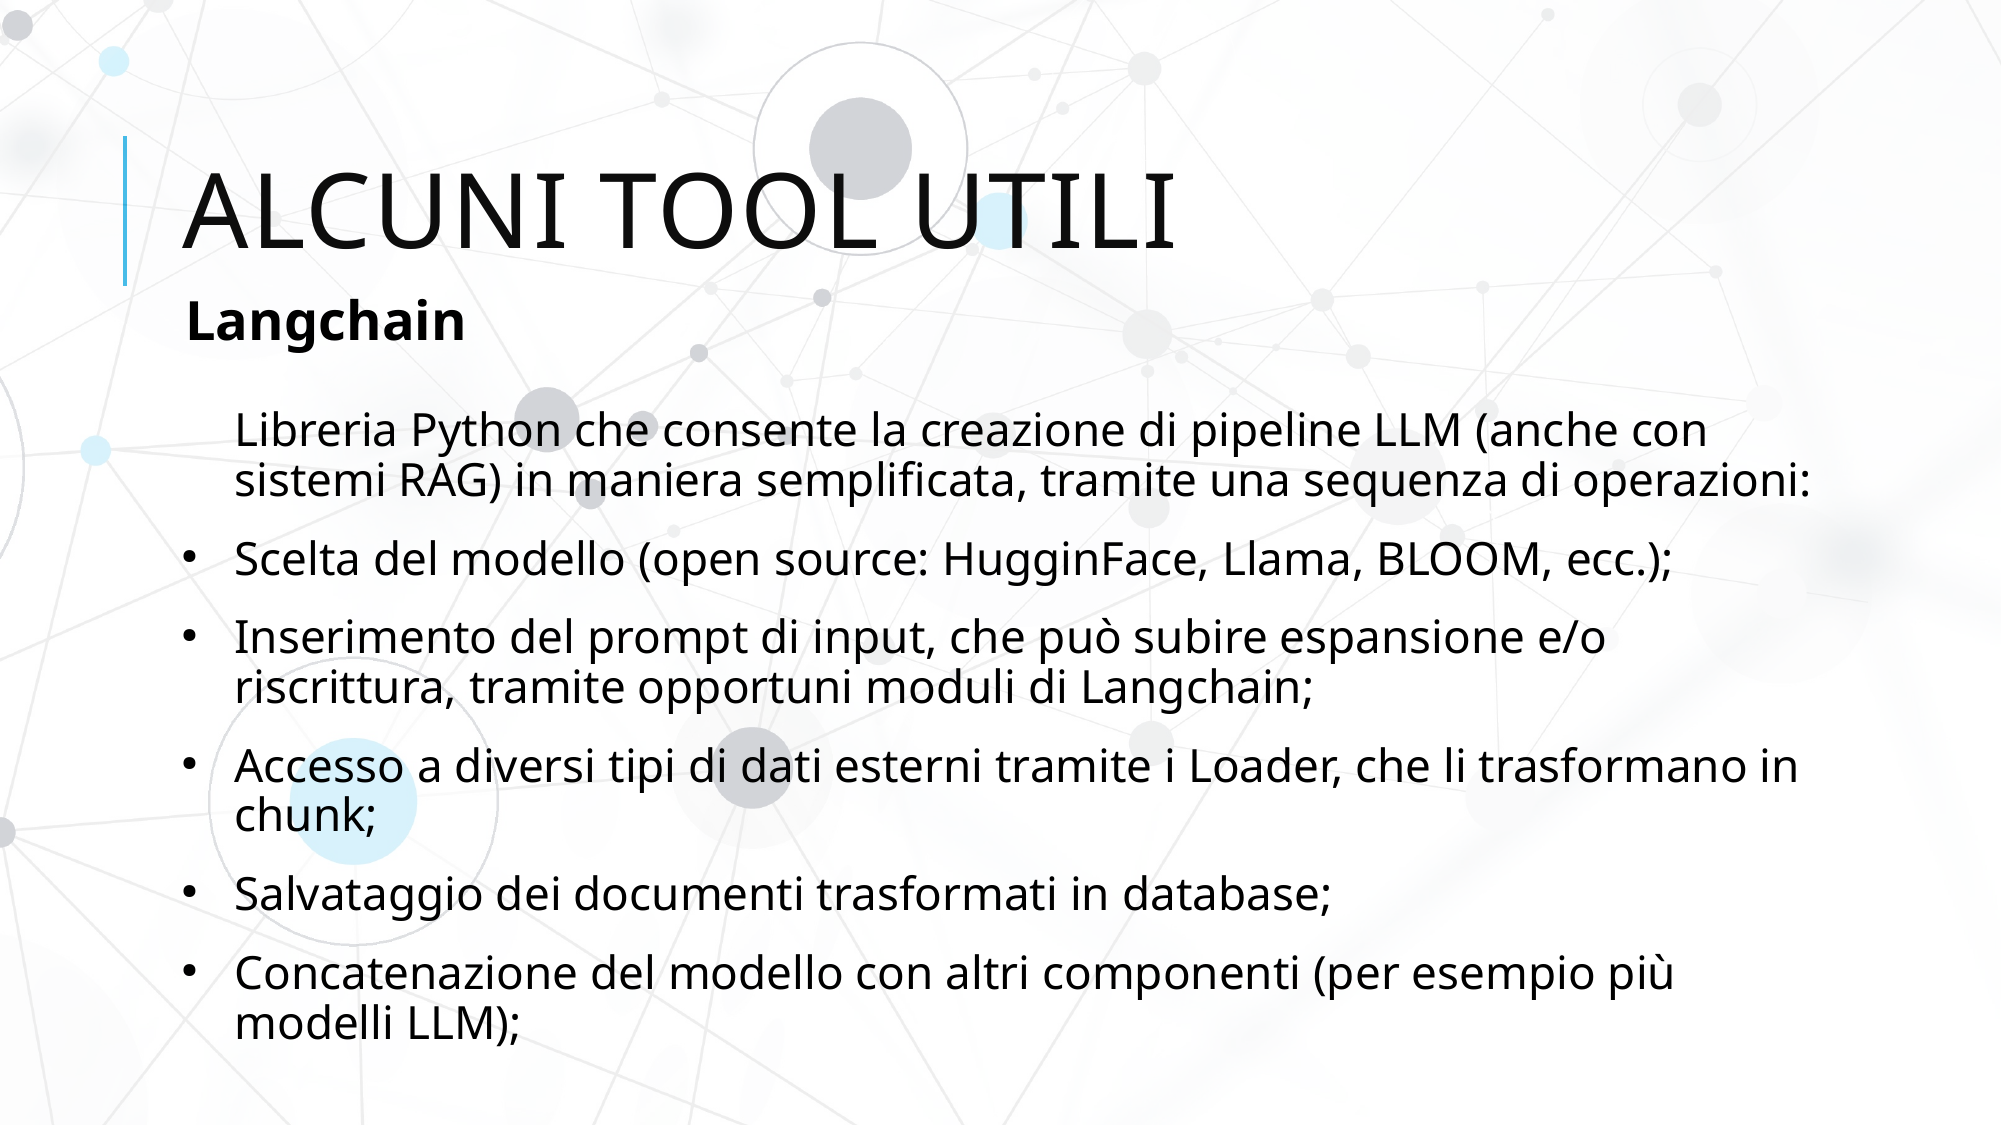

# Alcuni tool utili
 Langchain
Libreria Python che consente la creazione di pipeline LLM (anche con sistemi RAG) in maniera semplificata, tramite una sequenza di operazioni:
Scelta del modello (open source: HugginFace, Llama, BLOOM, ecc.);
Inserimento del prompt di input, che può subire espansione e/o riscrittura, tramite opportuni moduli di Langchain;
Accesso a diversi tipi di dati esterni tramite i Loader, che li trasformano in chunk;
Salvataggio dei documenti trasformati in database;
Concatenazione del modello con altri componenti (per esempio più modelli LLM);